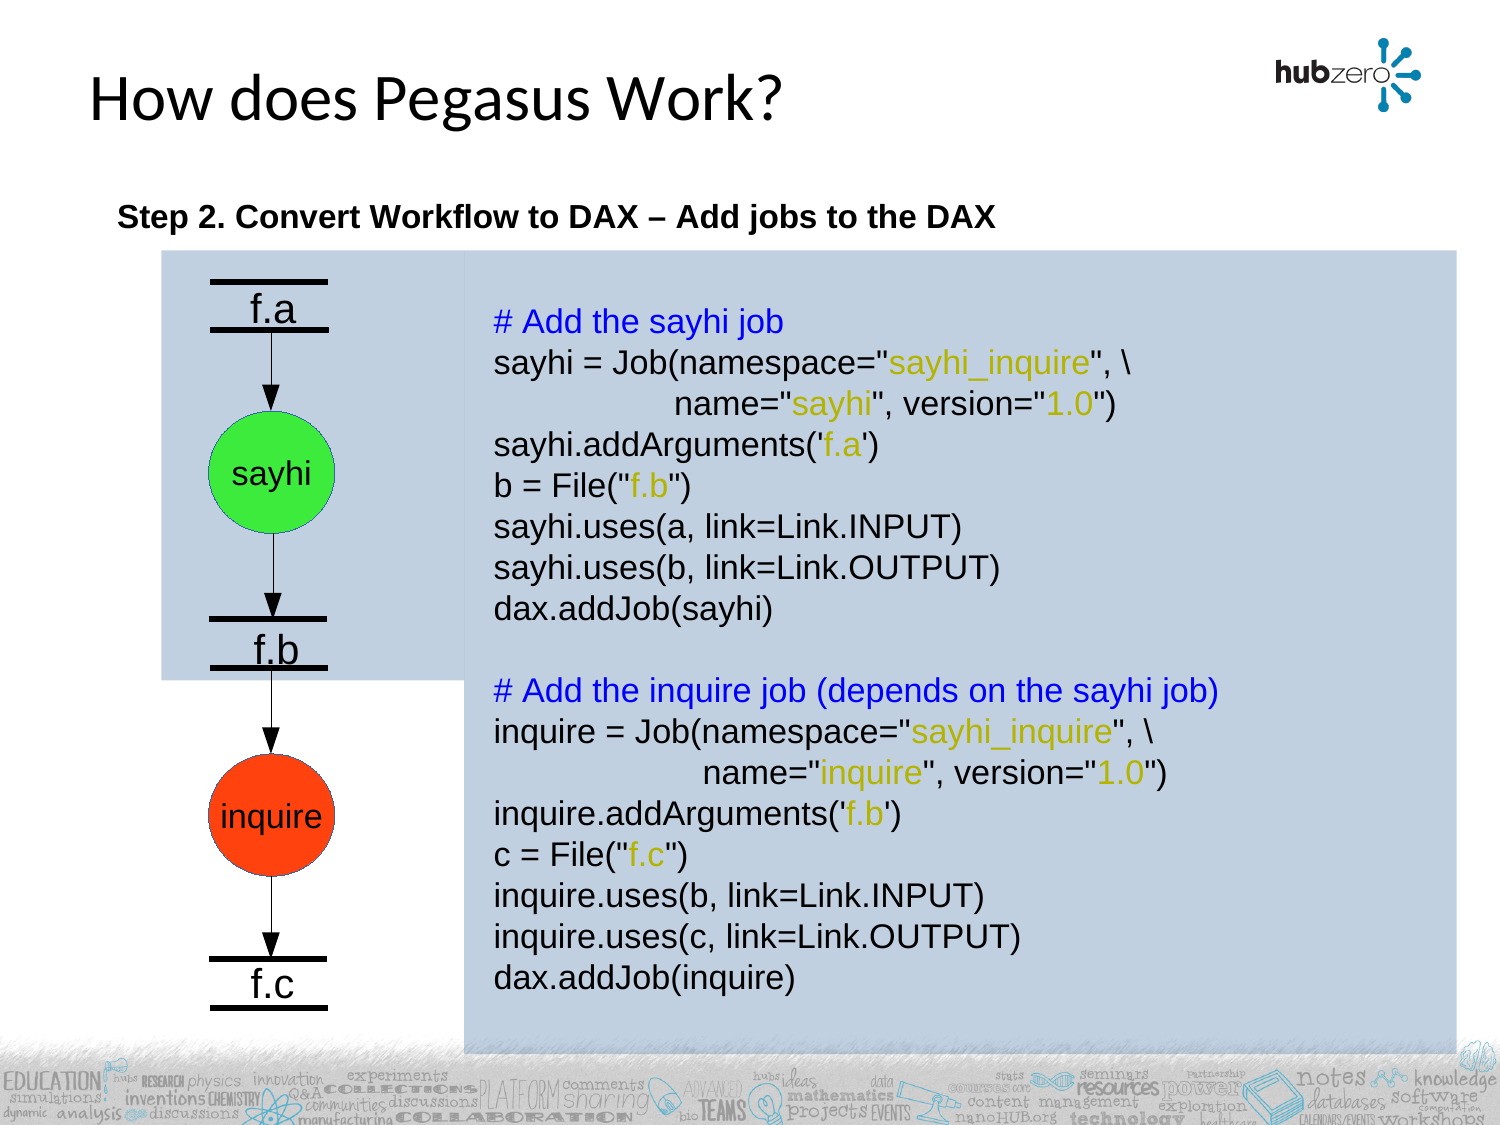

# How does Pegasus Work?
Step 2. Convert Workflow to DAX – Add jobs to the DAX
f.a
# Add the sayhi job
sayhi = Job(namespace="sayhi_inquire", \
 name="sayhi", version="1.0")
sayhi.addArguments('f.a')
b = File("f.b")
sayhi.uses(a, link=Link.INPUT)
sayhi.uses(b, link=Link.OUTPUT)
dax.addJob(sayhi)
# Add the inquire job (depends on the sayhi job)
inquire = Job(namespace="sayhi_inquire", \
 name="inquire", version="1.0")
inquire.addArguments('f.b')
c = File("f.c")
inquire.uses(b, link=Link.INPUT)
inquire.uses(c, link=Link.OUTPUT)
dax.addJob(inquire)
sayhi
f.b
inquire
f.c